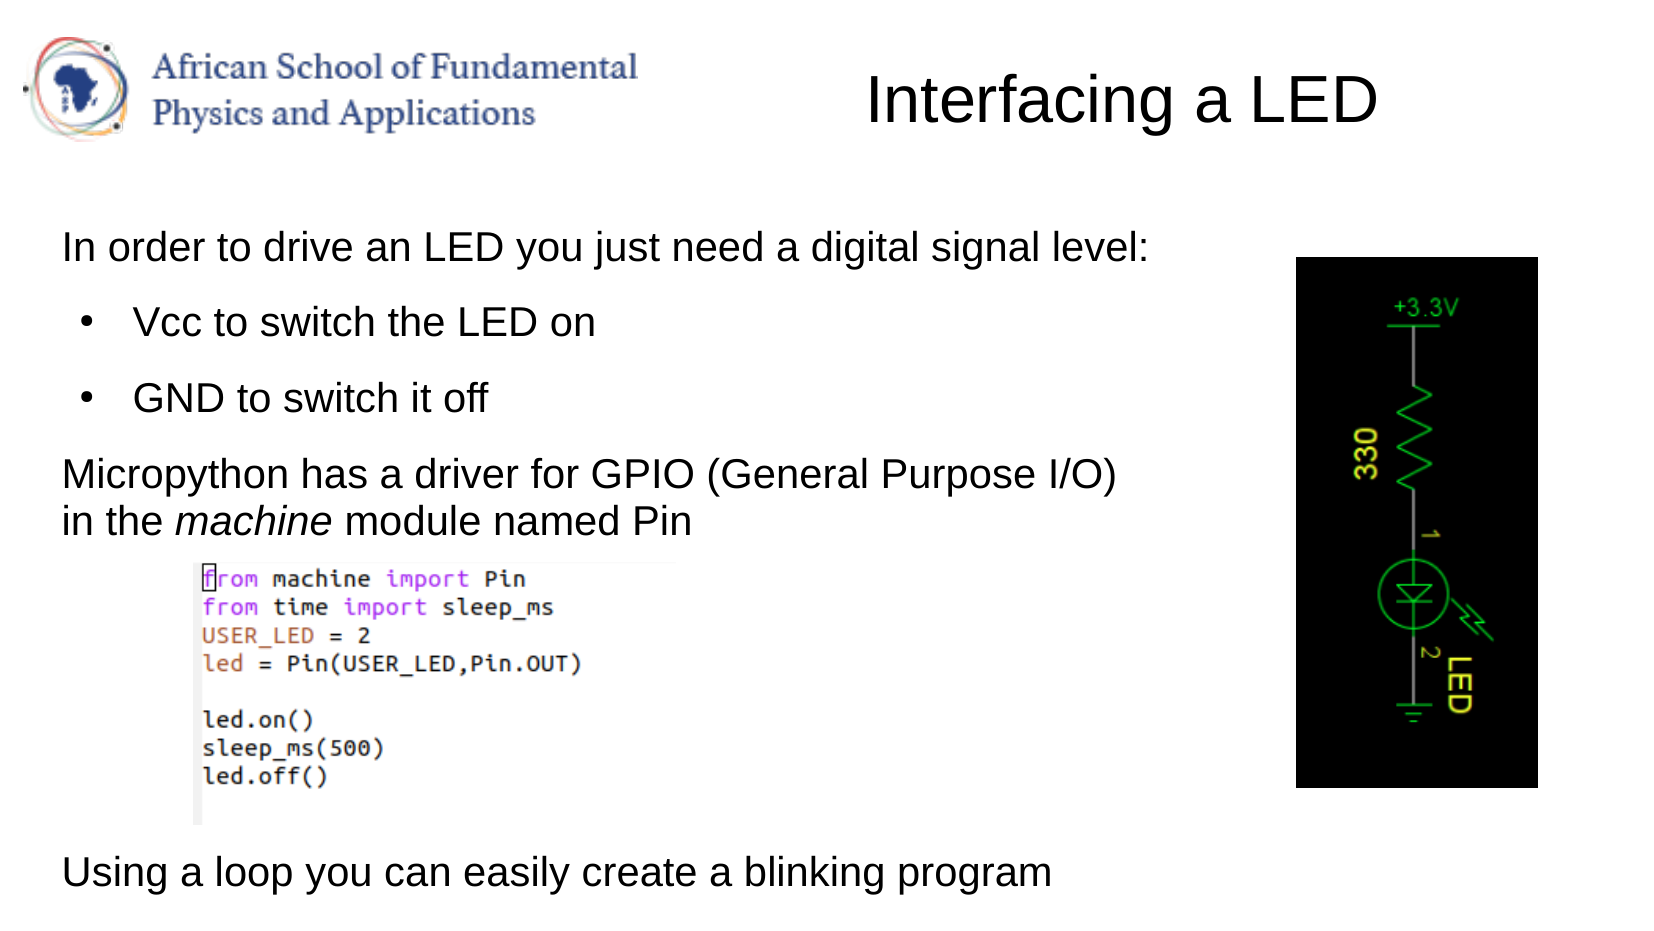

# Interfacing a LED
In order to drive an LED you just need a digital signal level:
Vcc to switch the LED on
GND to switch it off
Micropython has a driver for GPIO (General Purpose I/O)
in the machine module named Pin
Using a loop you can easily create a blinking program